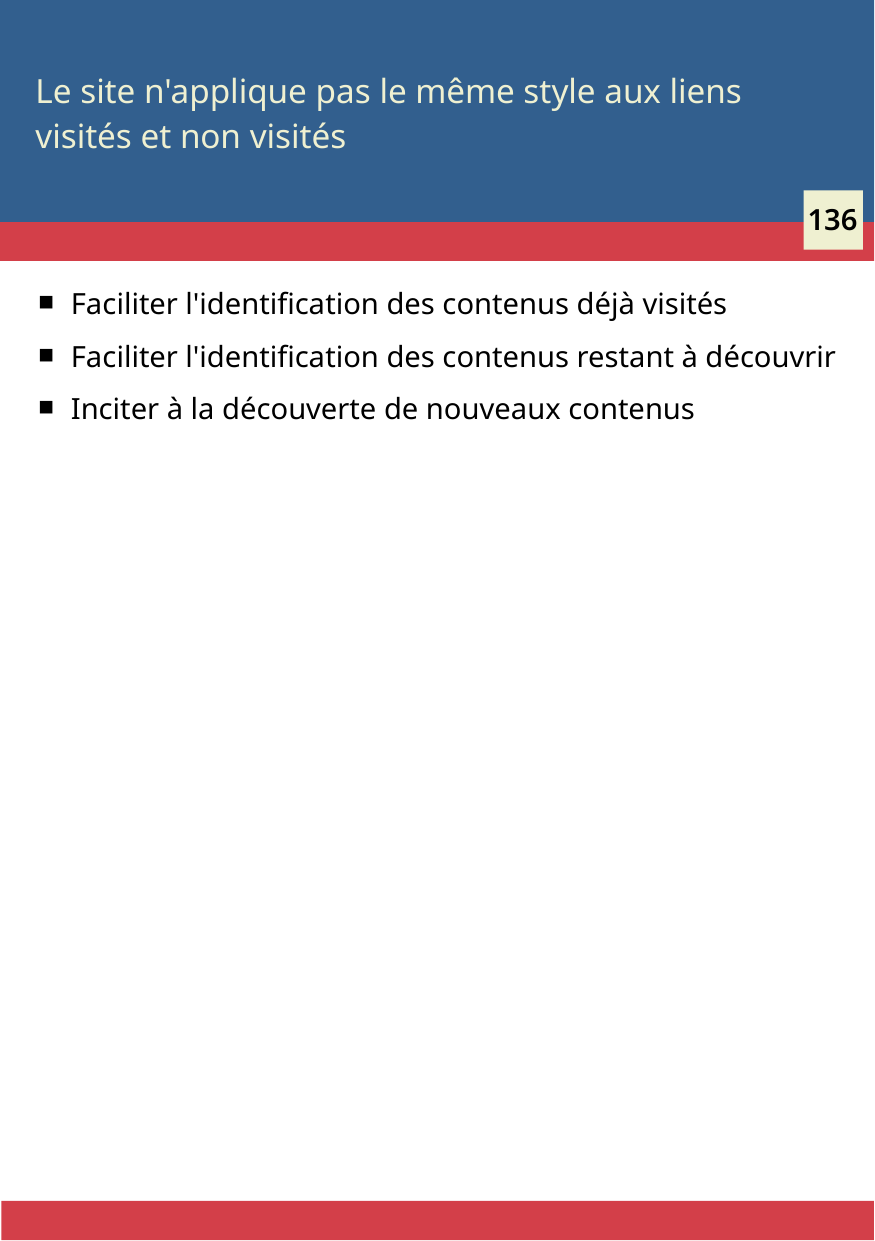

# Le site n'applique pas le même style aux liens visités et non visités
136
Faciliter l'identification des contenus déjà visités
Faciliter l'identification des contenus restant à découvrir
Inciter à la découverte de nouveaux contenus